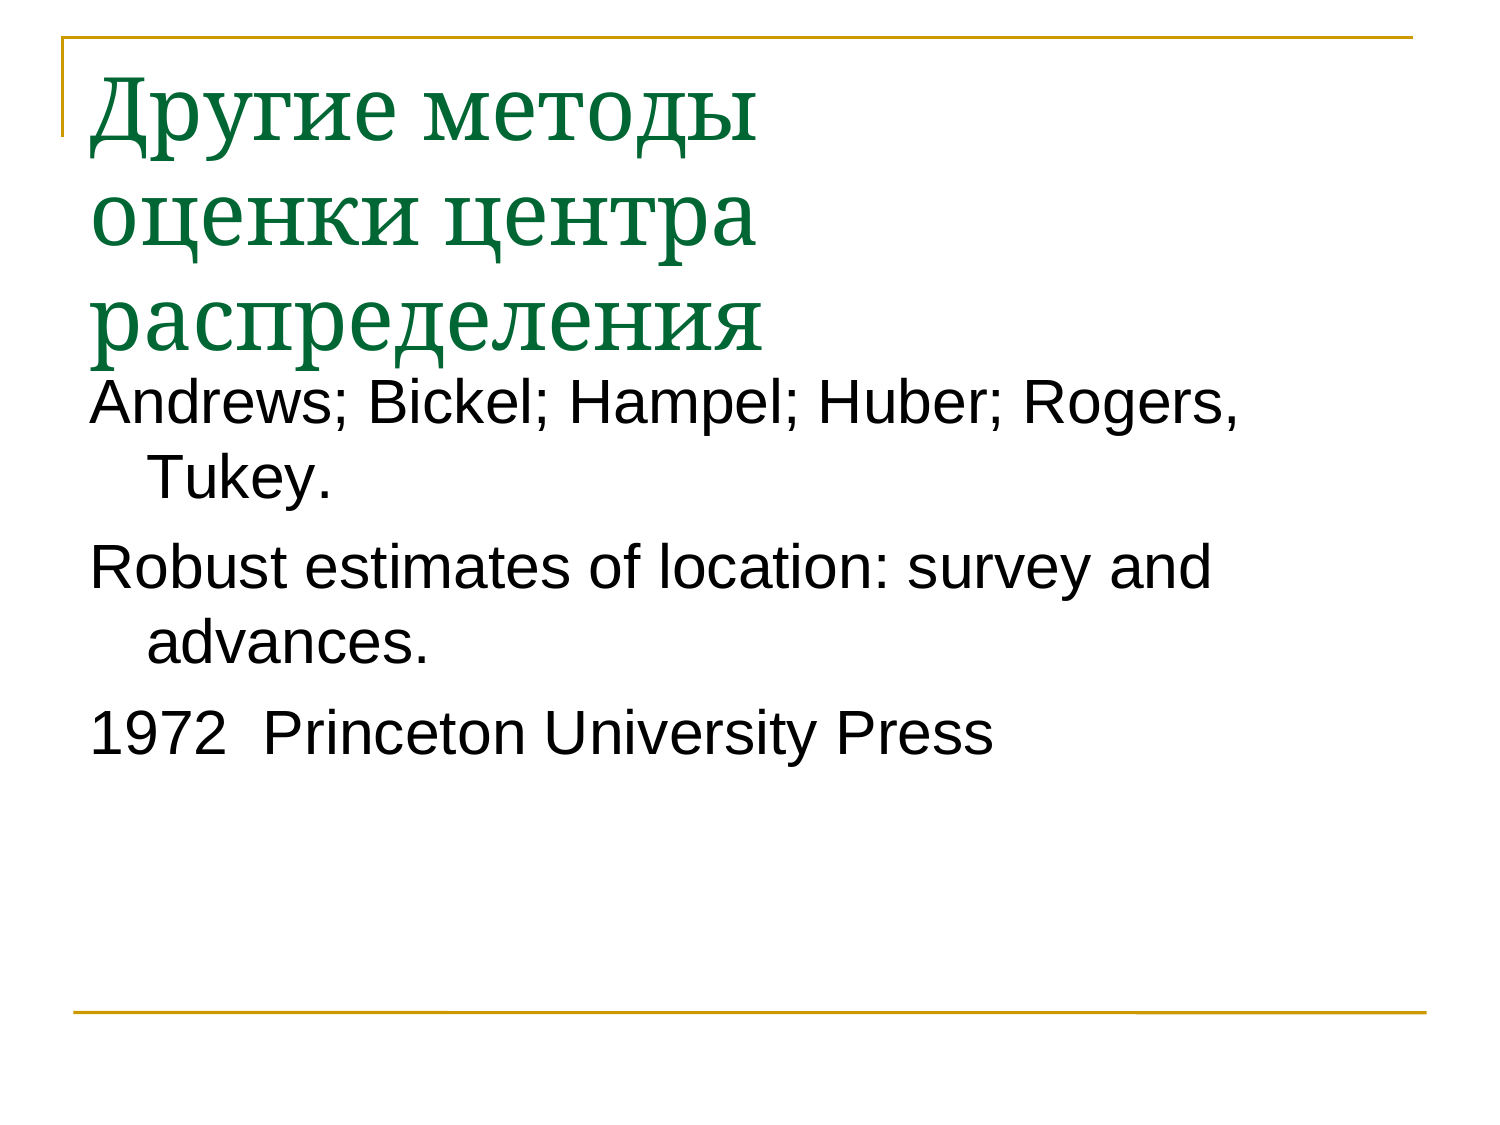

# Другие методы оценки центра распределения
Andrews; Bickel; Hampel; Huber; Rogers, Tukey.
Robust estimates of location: survey and advances.
1972 Princeton University Press